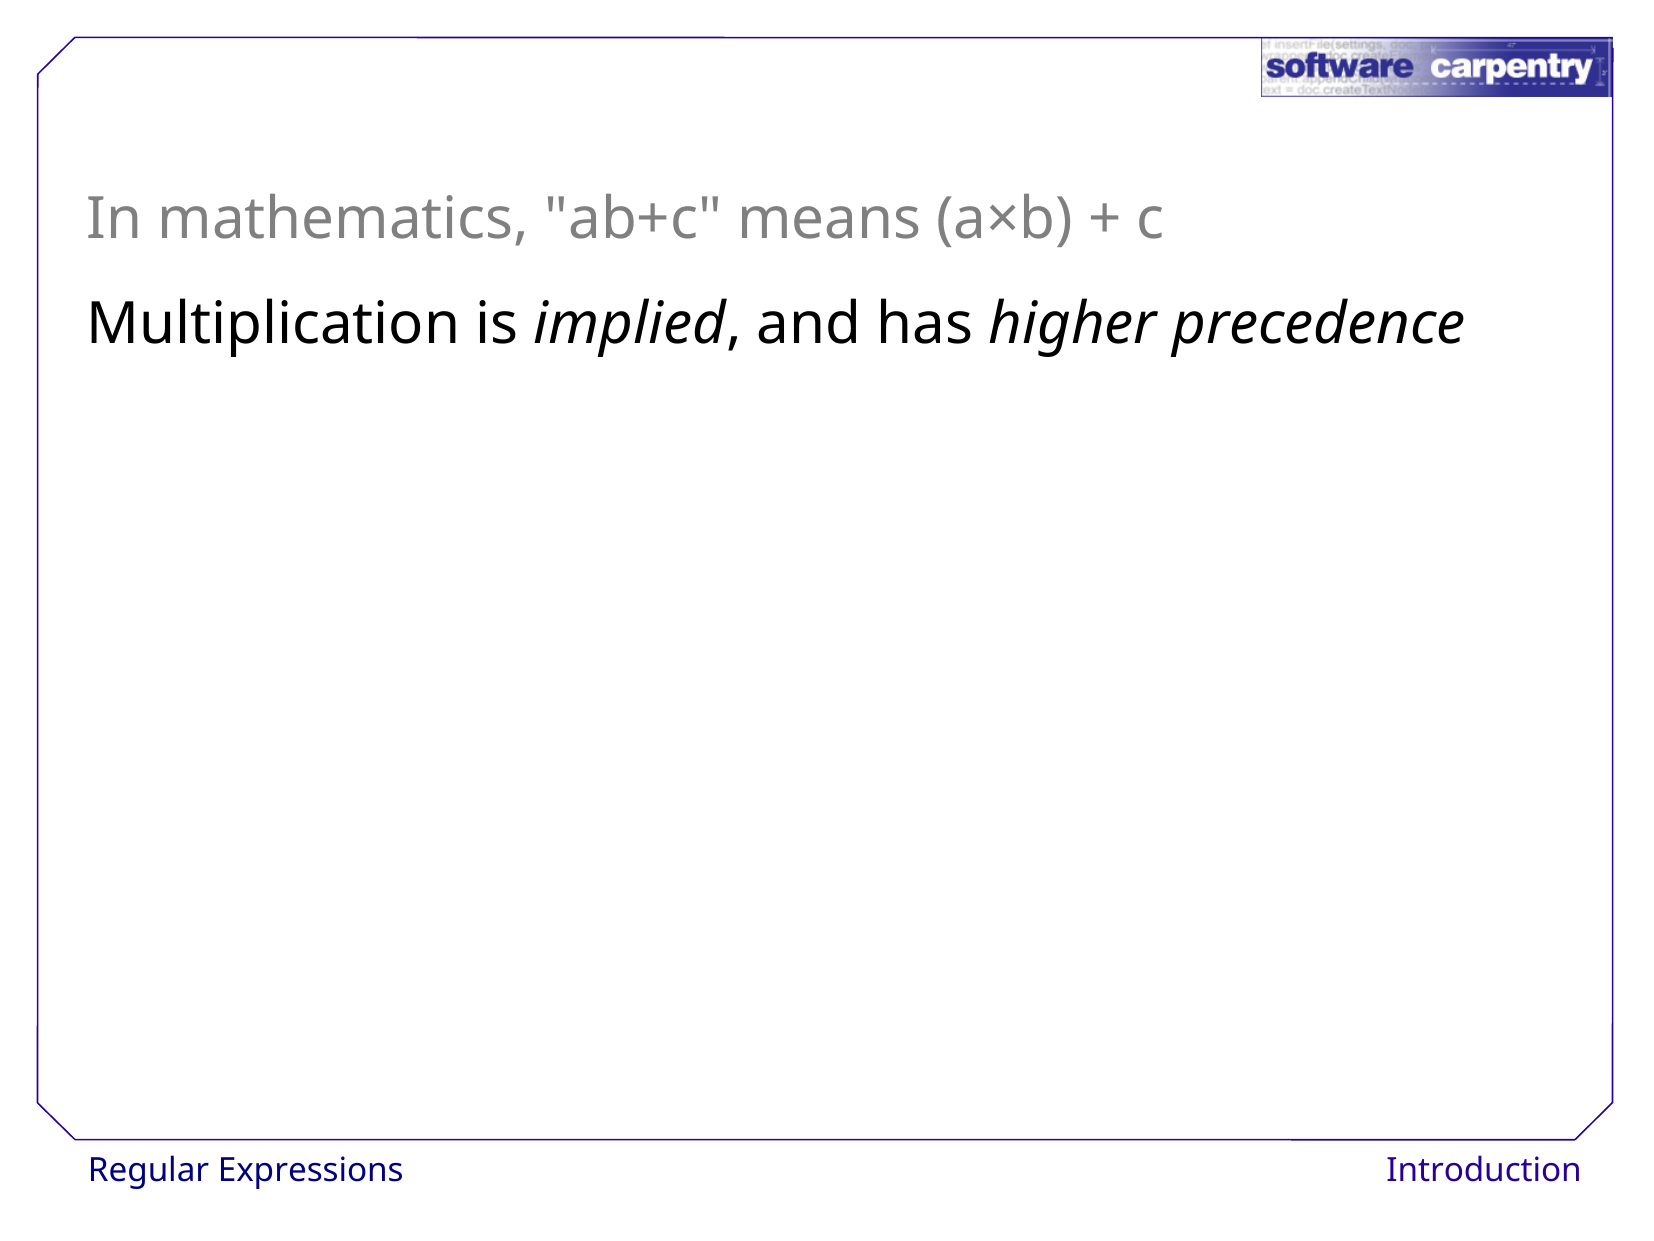

In mathematics, "ab+c" means (a×b) + c
Multiplication is implied, and has higher precedence